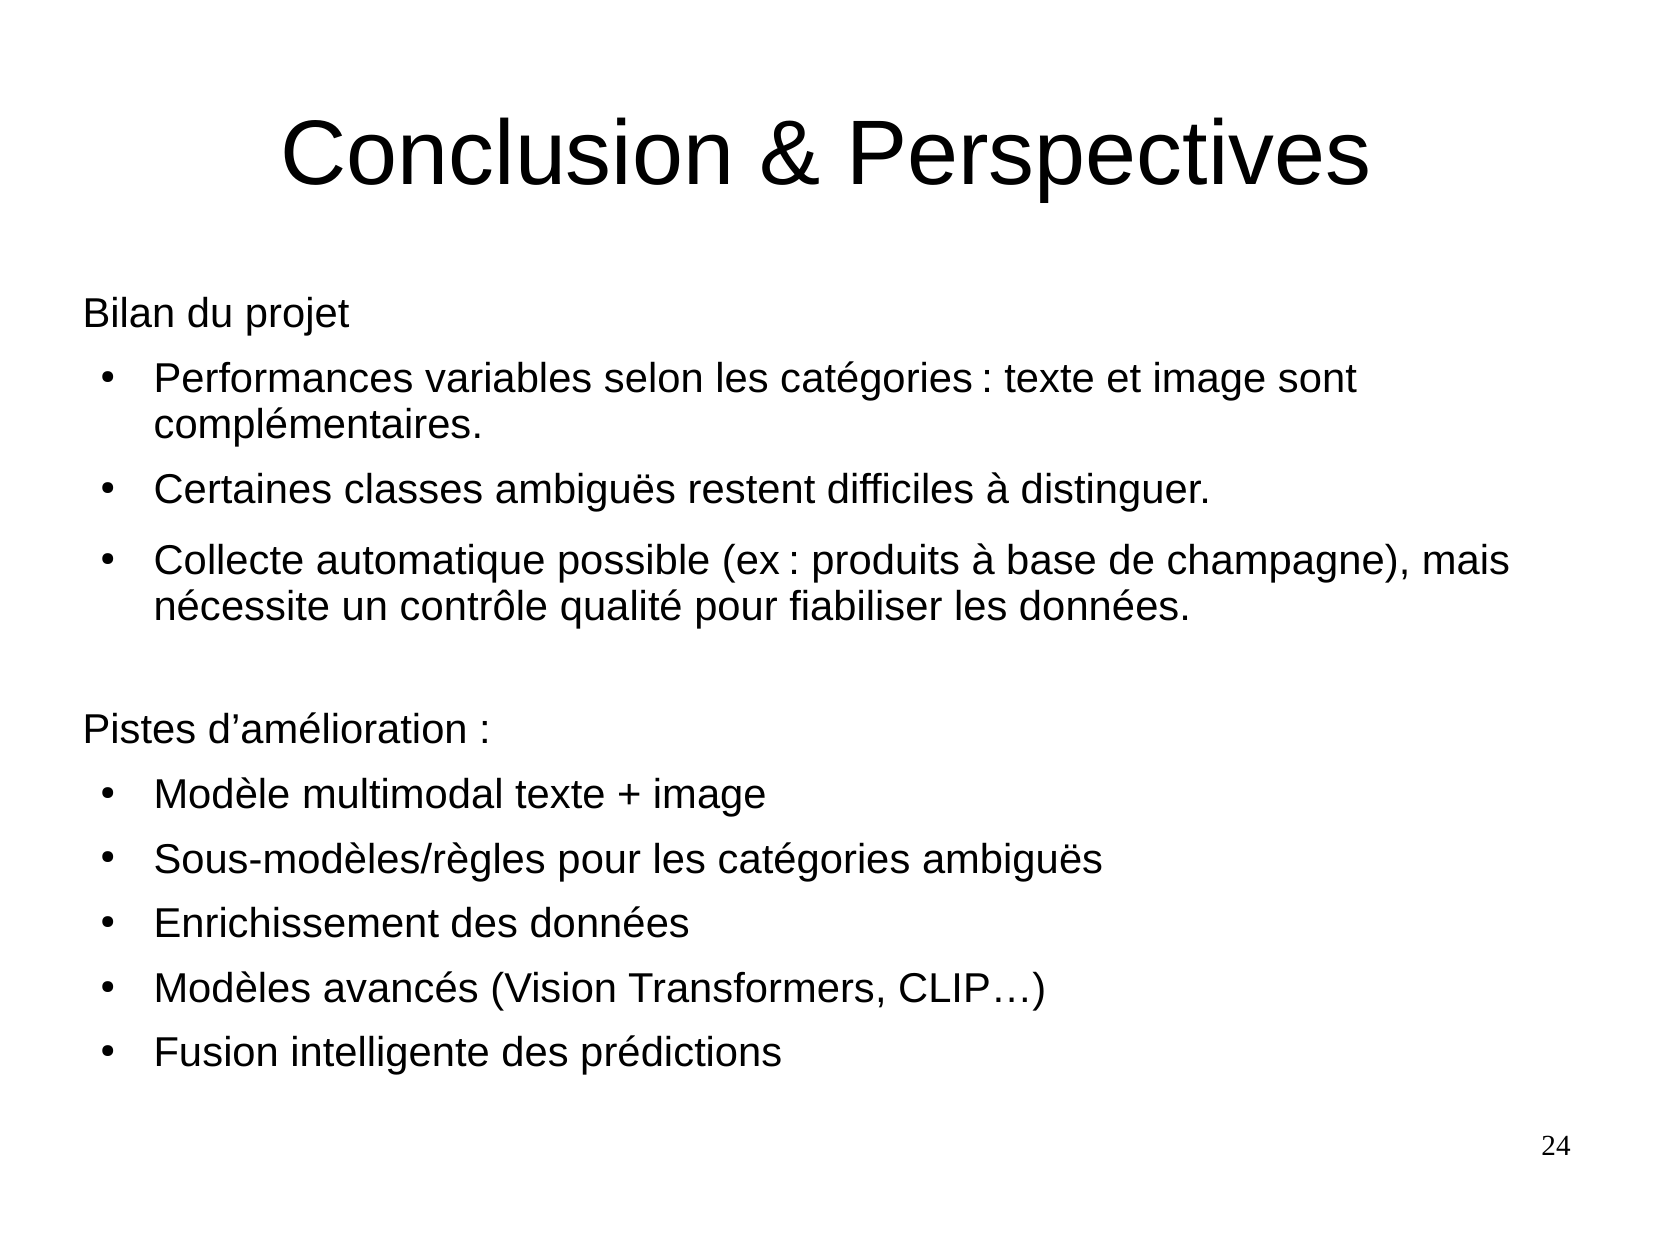

# Conclusion & Perspectives
Bilan du projet
Performances variables selon les catégories : texte et image sont complémentaires.
Certaines classes ambiguës restent difficiles à distinguer.
Collecte automatique possible (ex : produits à base de champagne), mais nécessite un contrôle qualité pour fiabiliser les données.
Pistes d’amélioration :
Modèle multimodal texte + image
Sous-modèles/règles pour les catégories ambiguës
Enrichissement des données
Modèles avancés (Vision Transformers, CLIP…)
Fusion intelligente des prédictions
24